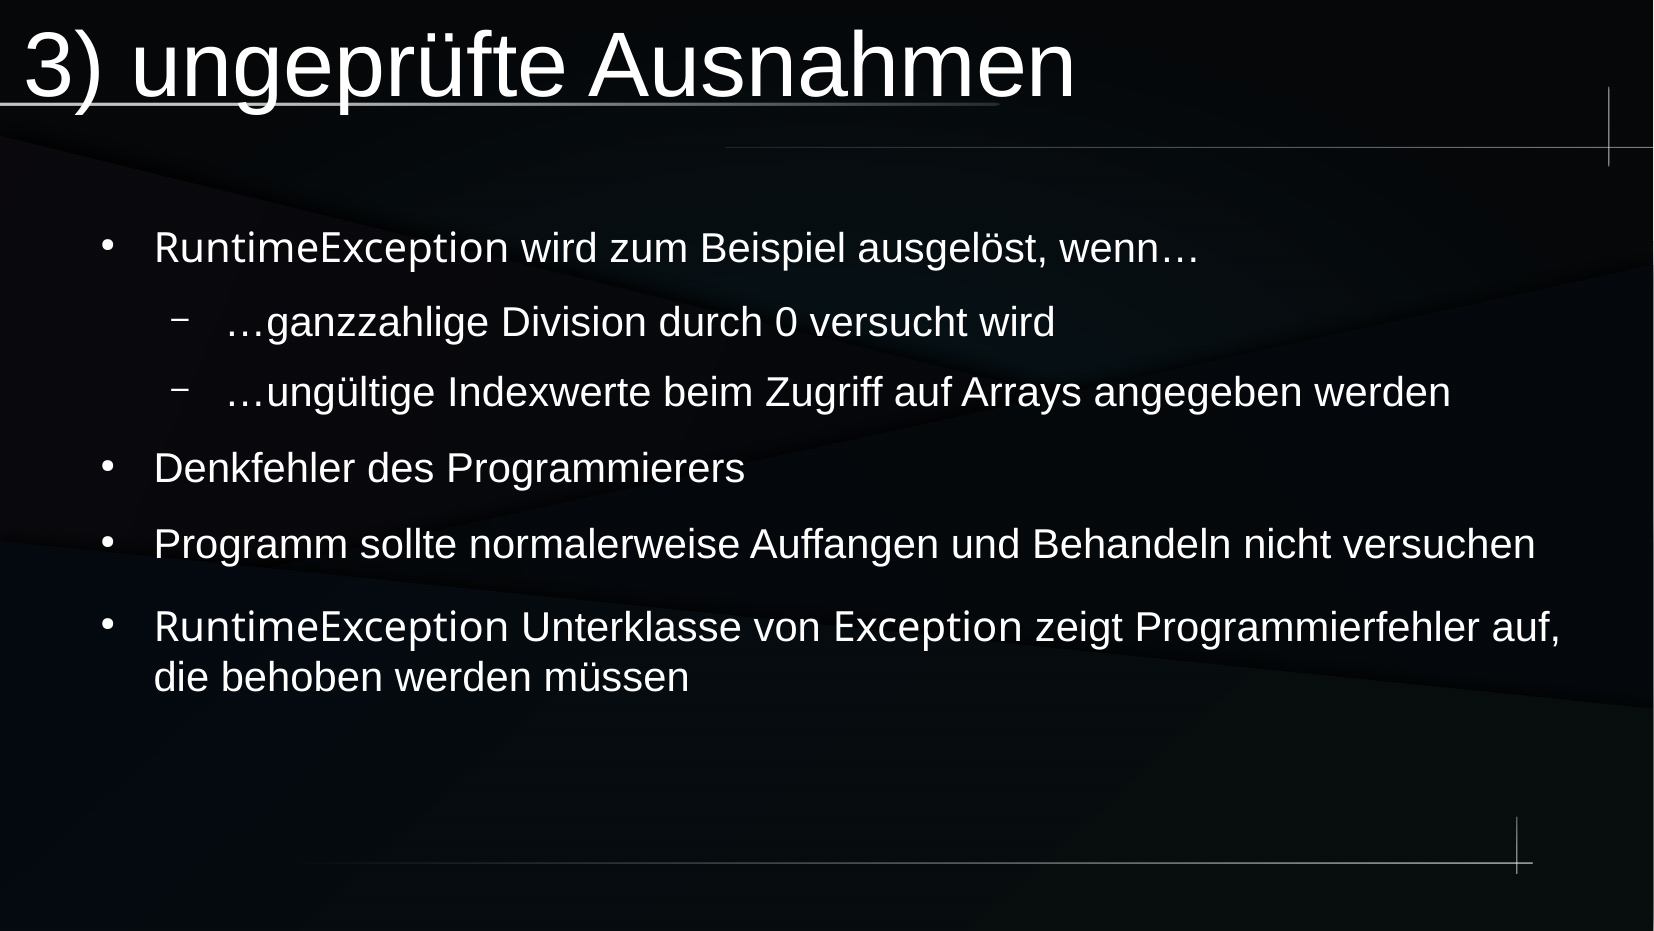

# 3) ungeprüfte Ausnahmen
RuntimeException wird zum Beispiel ausgelöst, wenn…
…ganzzahlige Division durch 0 versucht wird
…ungültige Indexwerte beim Zugriff auf Arrays angegeben werden
Denkfehler des Programmierers
Programm sollte normalerweise Auffangen und Behandeln nicht versuchen
RuntimeException Unterklasse von Exception zeigt Programmierfehler auf, die behoben werden müssen